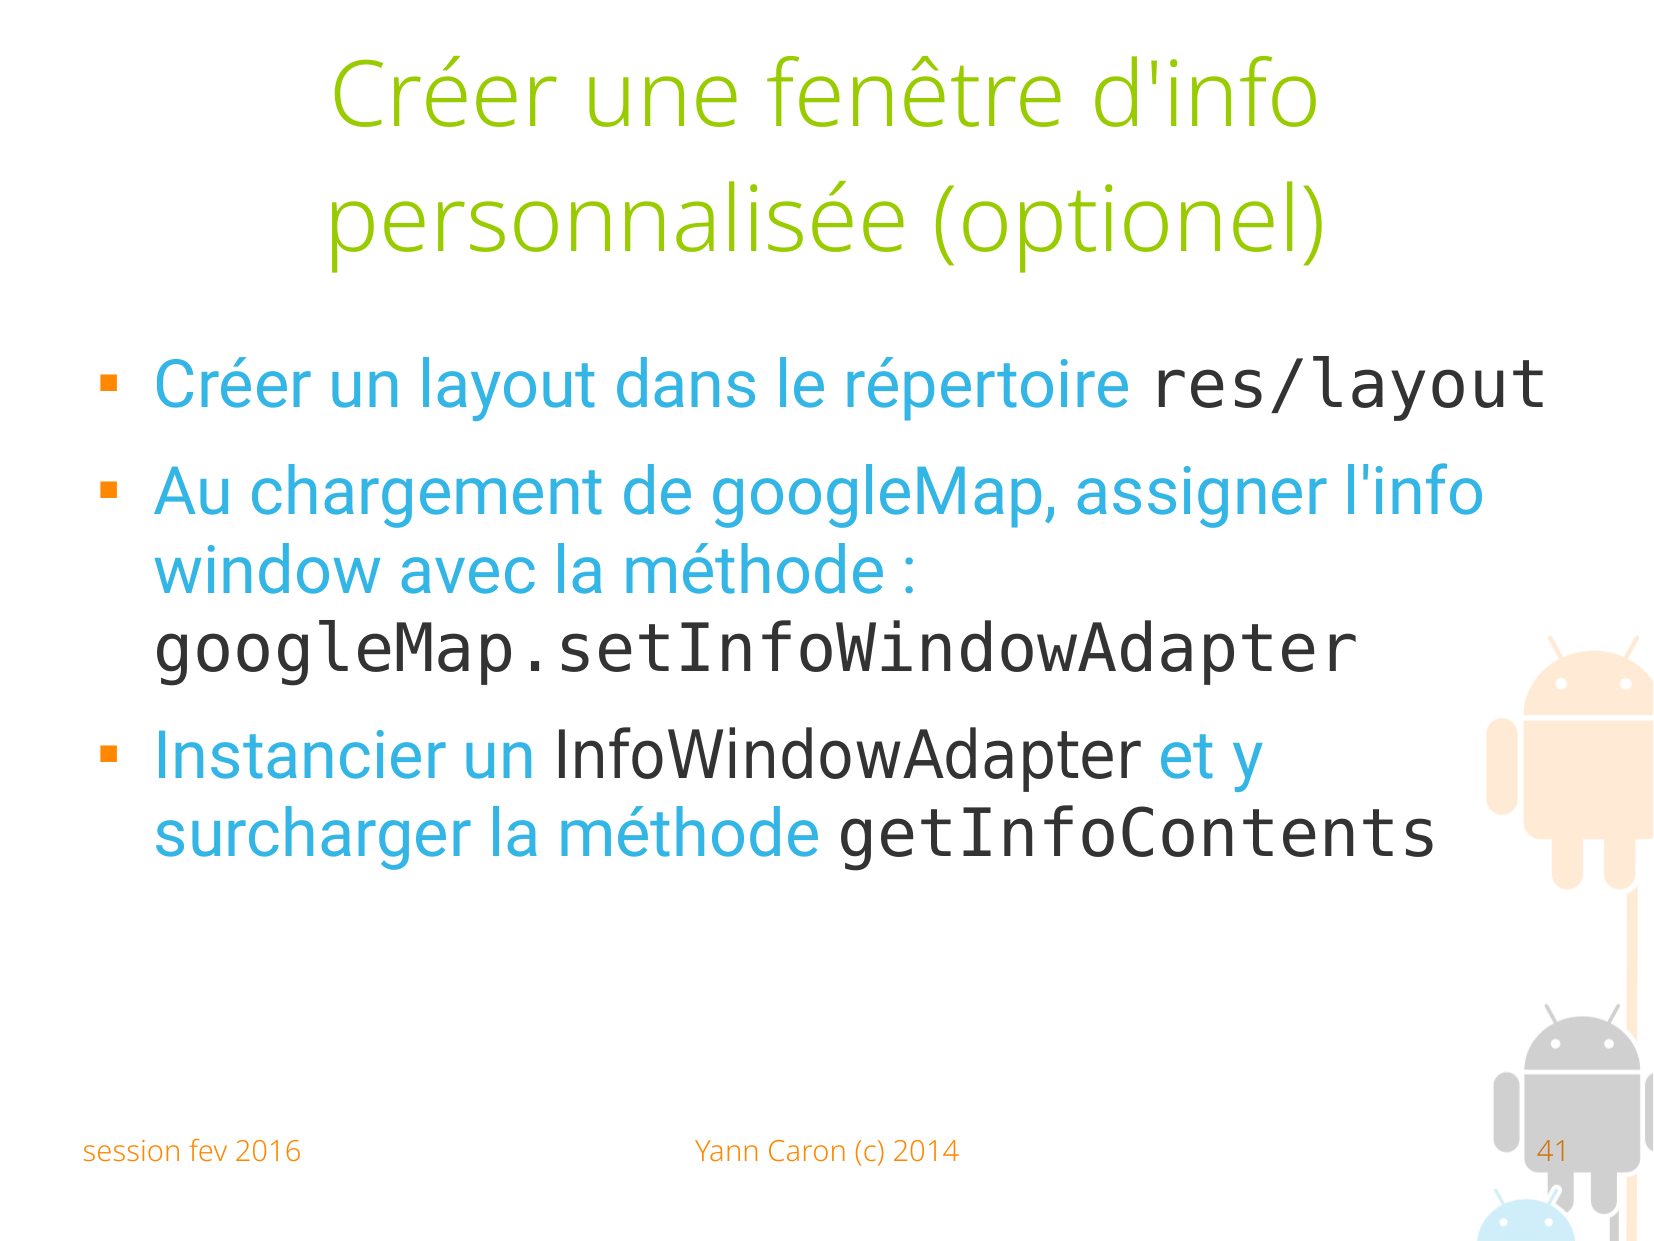

# Créer une fenêtre d'info personnalisée (optionel)
Créer un layout dans le répertoire res/layout
Au chargement de googleMap, assigner l'info window avec la méthode : googleMap.setInfoWindowAdapter
Instancier un InfoWindowAdapter et y surcharger la méthode getInfoContents
session fev 2016
Yann Caron (c) 2014
41